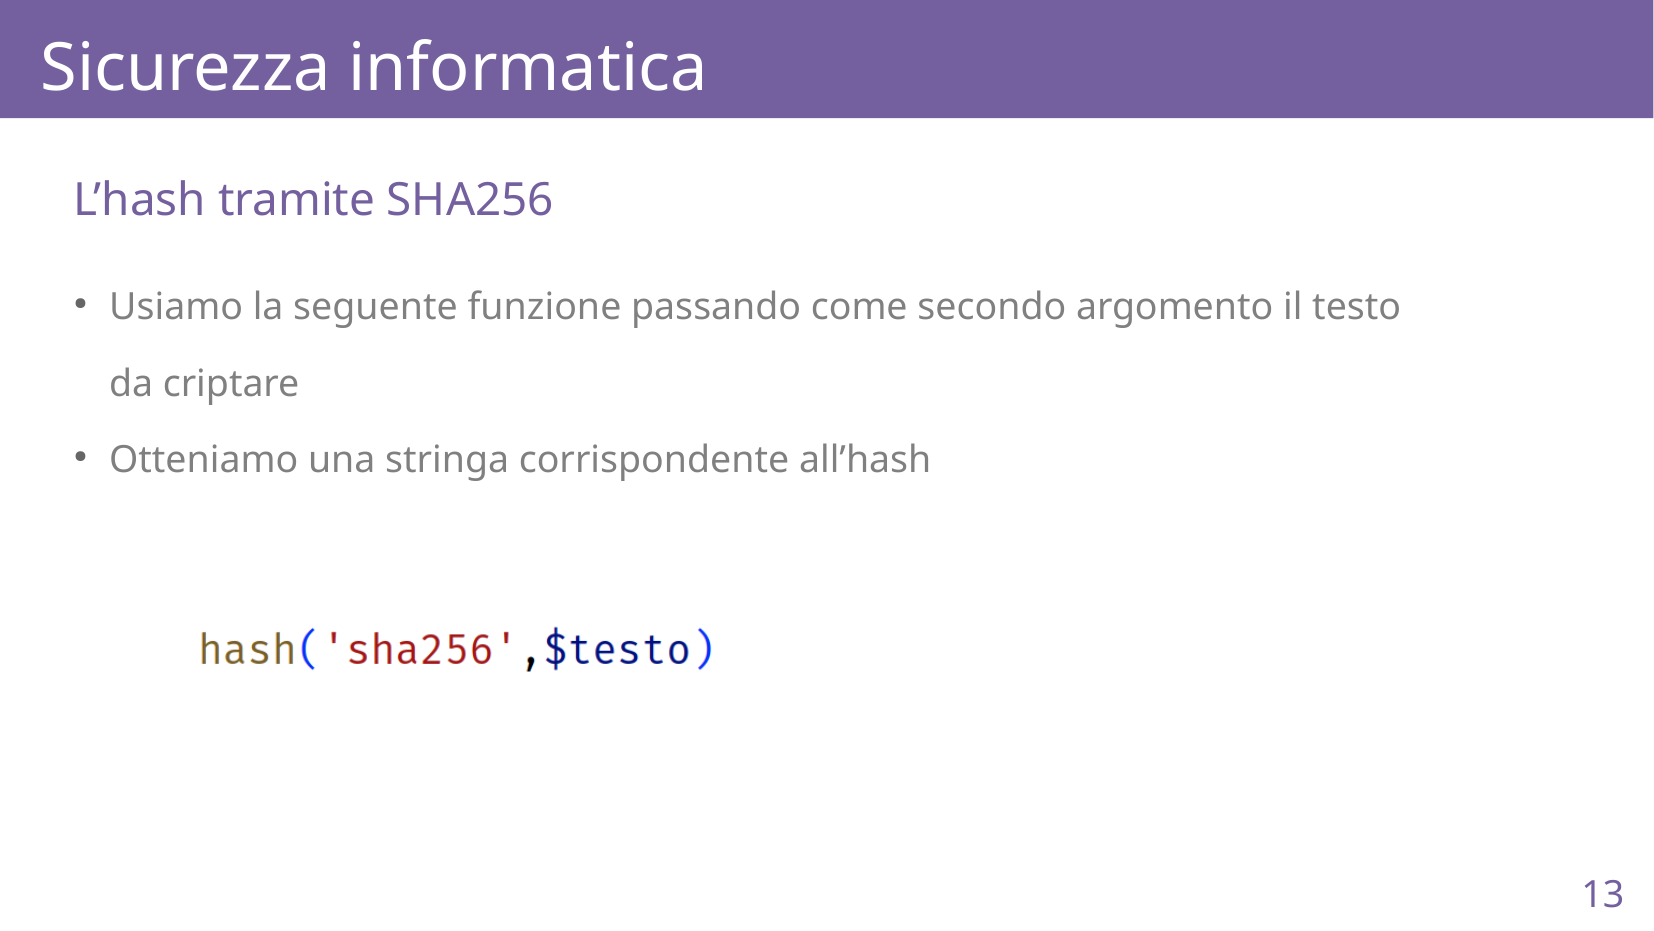

Sicurezza informatica
L’hash tramite SHA256
Usiamo la seguente funzione passando come secondo argomento il testo
da criptare
Otteniamo una stringa corrispondente all’hash